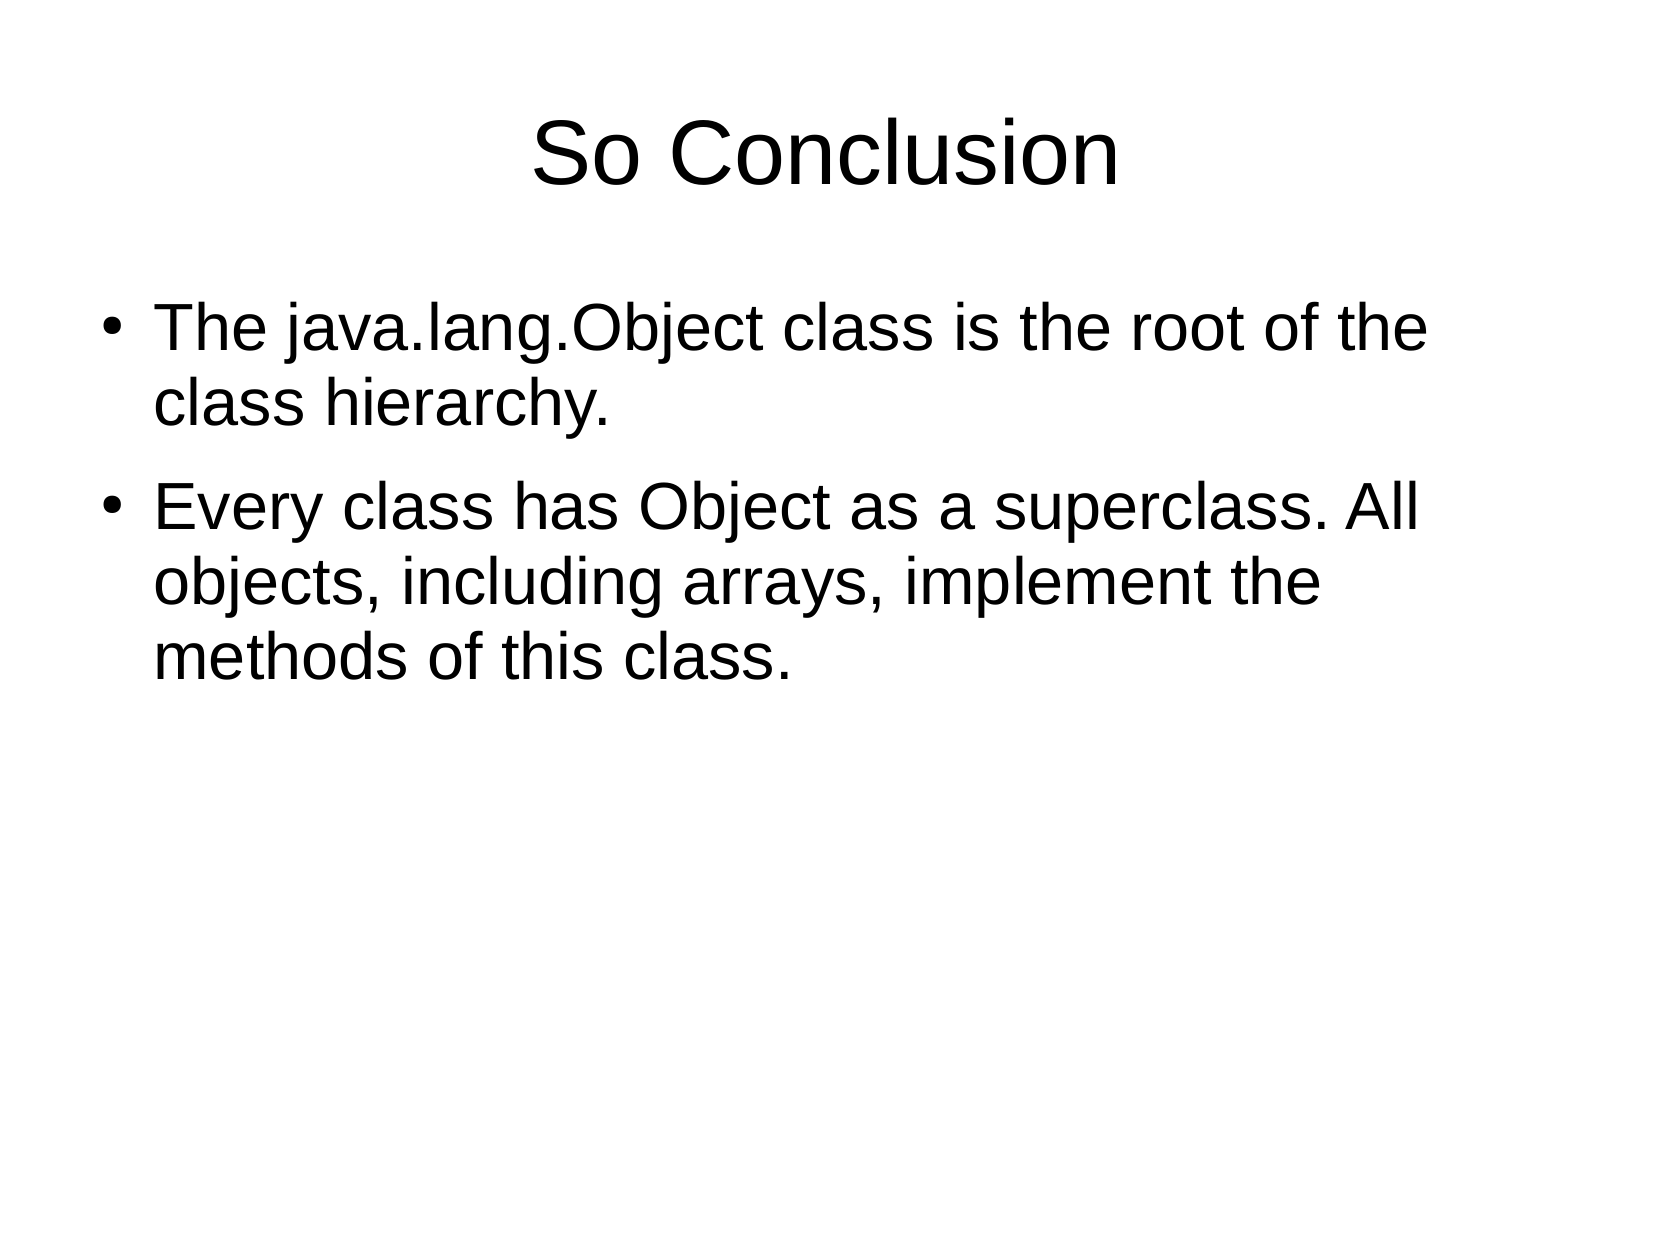

# So Conclusion
The java.lang.Object class is the root of the class hierarchy.
Every class has Object as a superclass. All objects, including arrays, implement the methods of this class.